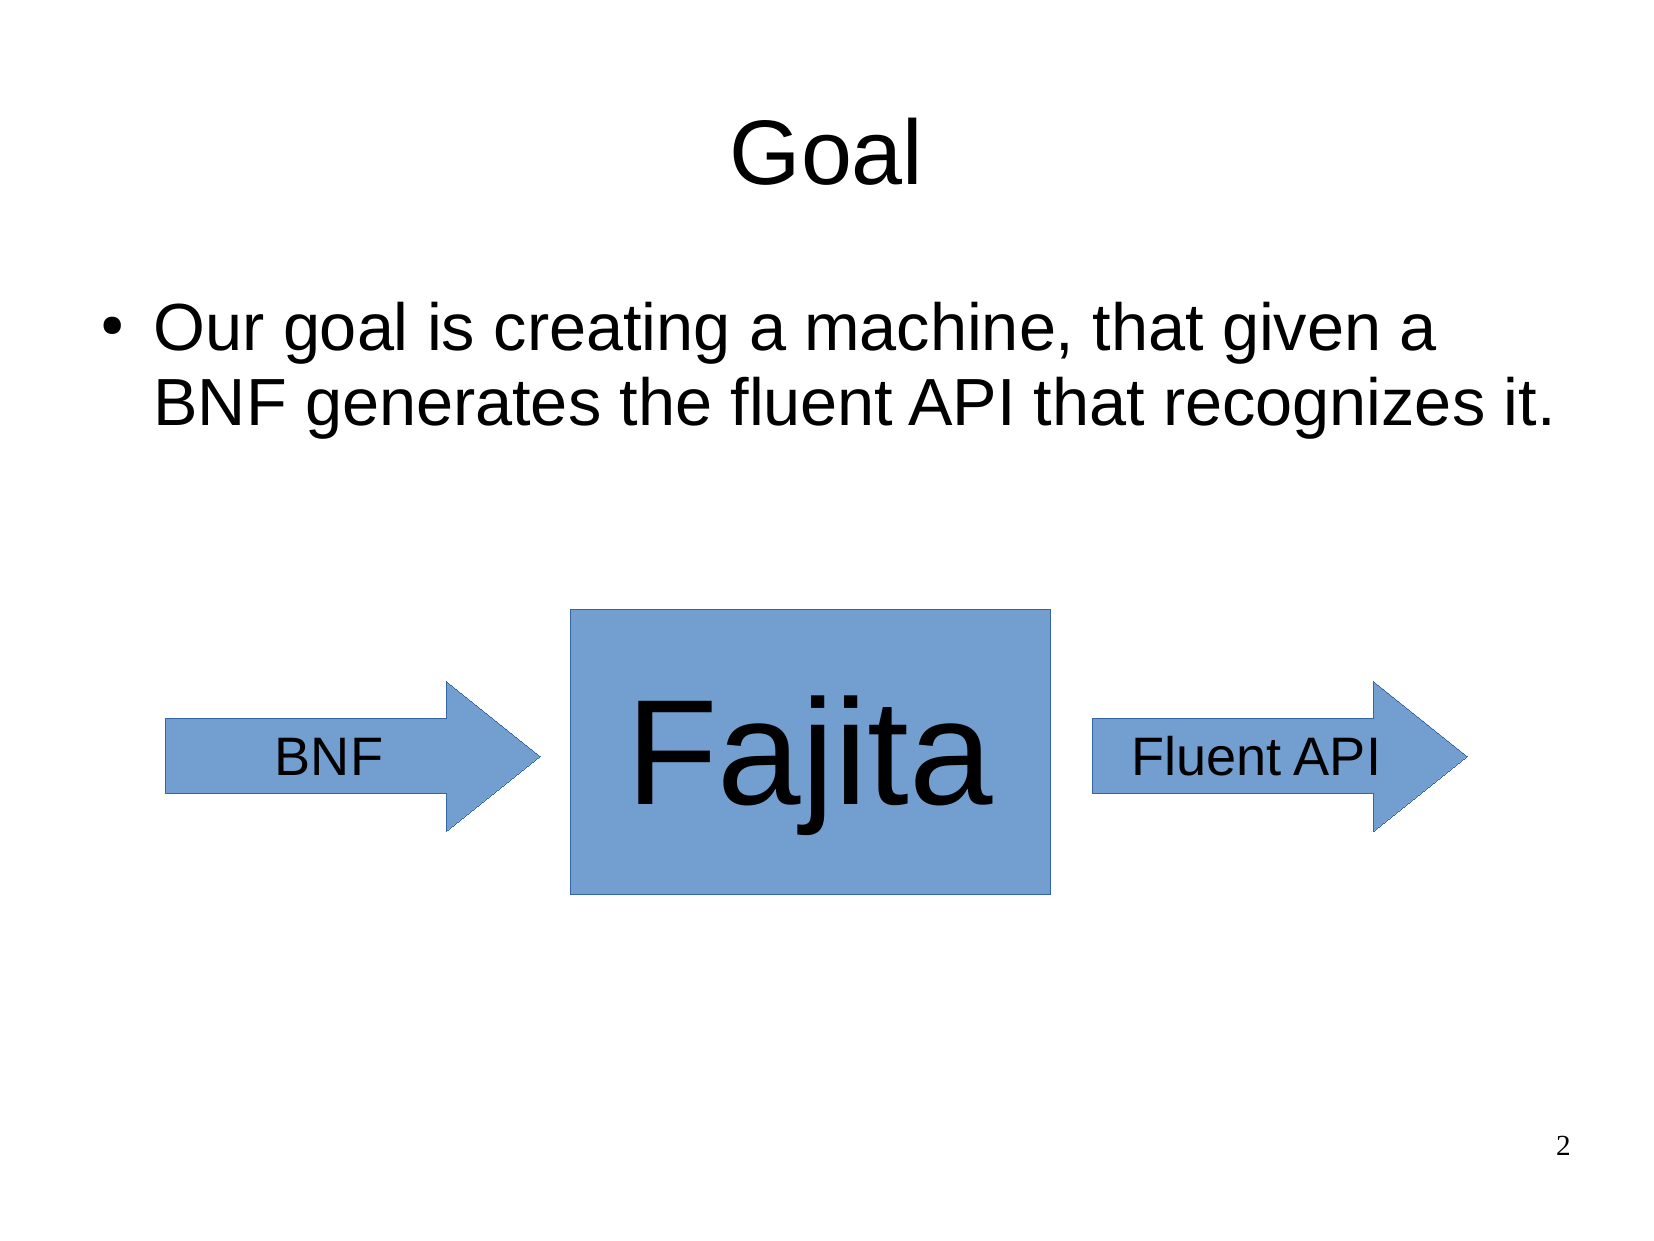

# Goal
Our goal is creating a machine, that given a BNF generates the fluent API that recognizes it.
Fajita
BNF
Fluent API
2